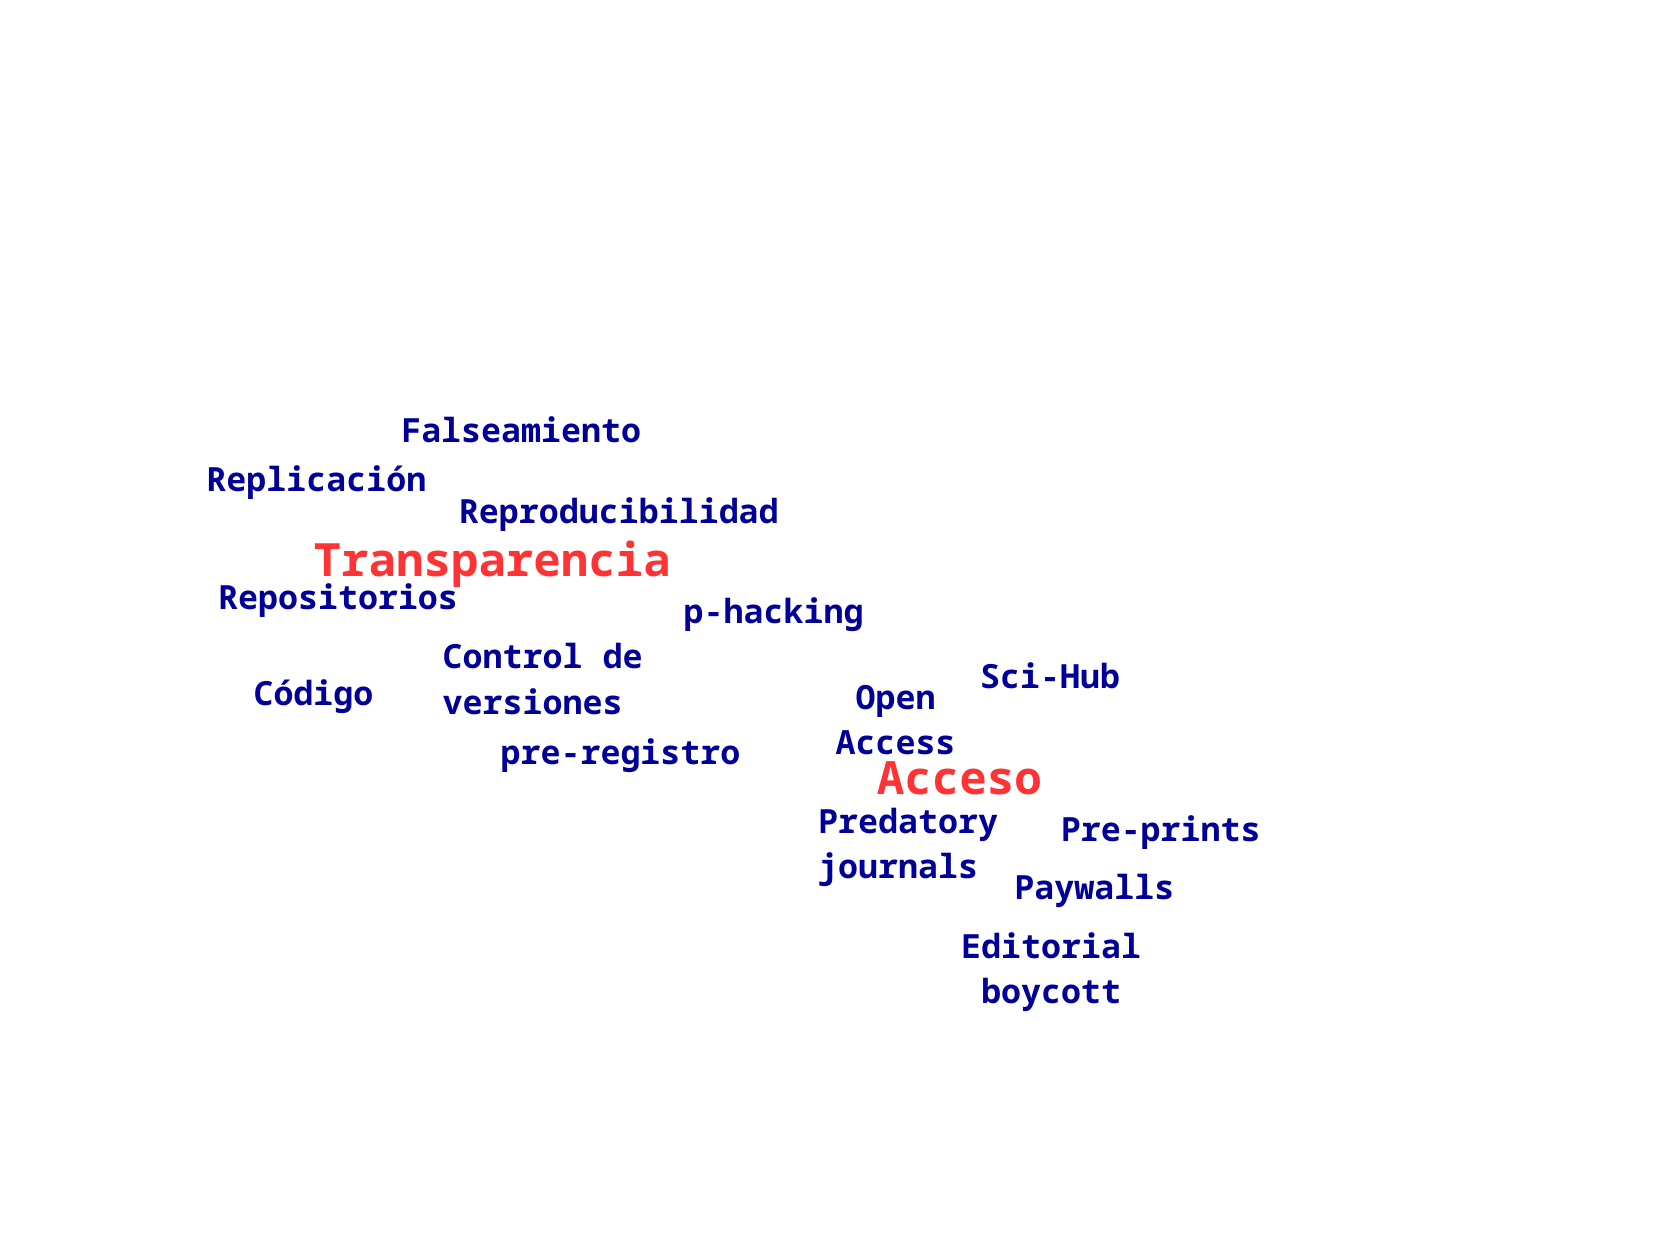

Falseamiento
Replicación
Reproducibilidad
Transparencia
Repositorios
p-hacking
Control de versiones
Sci-Hub
Código
Open Access
pre-registro
Acceso
Predatory journals
Pre-prints
Paywalls
Editorial boycott